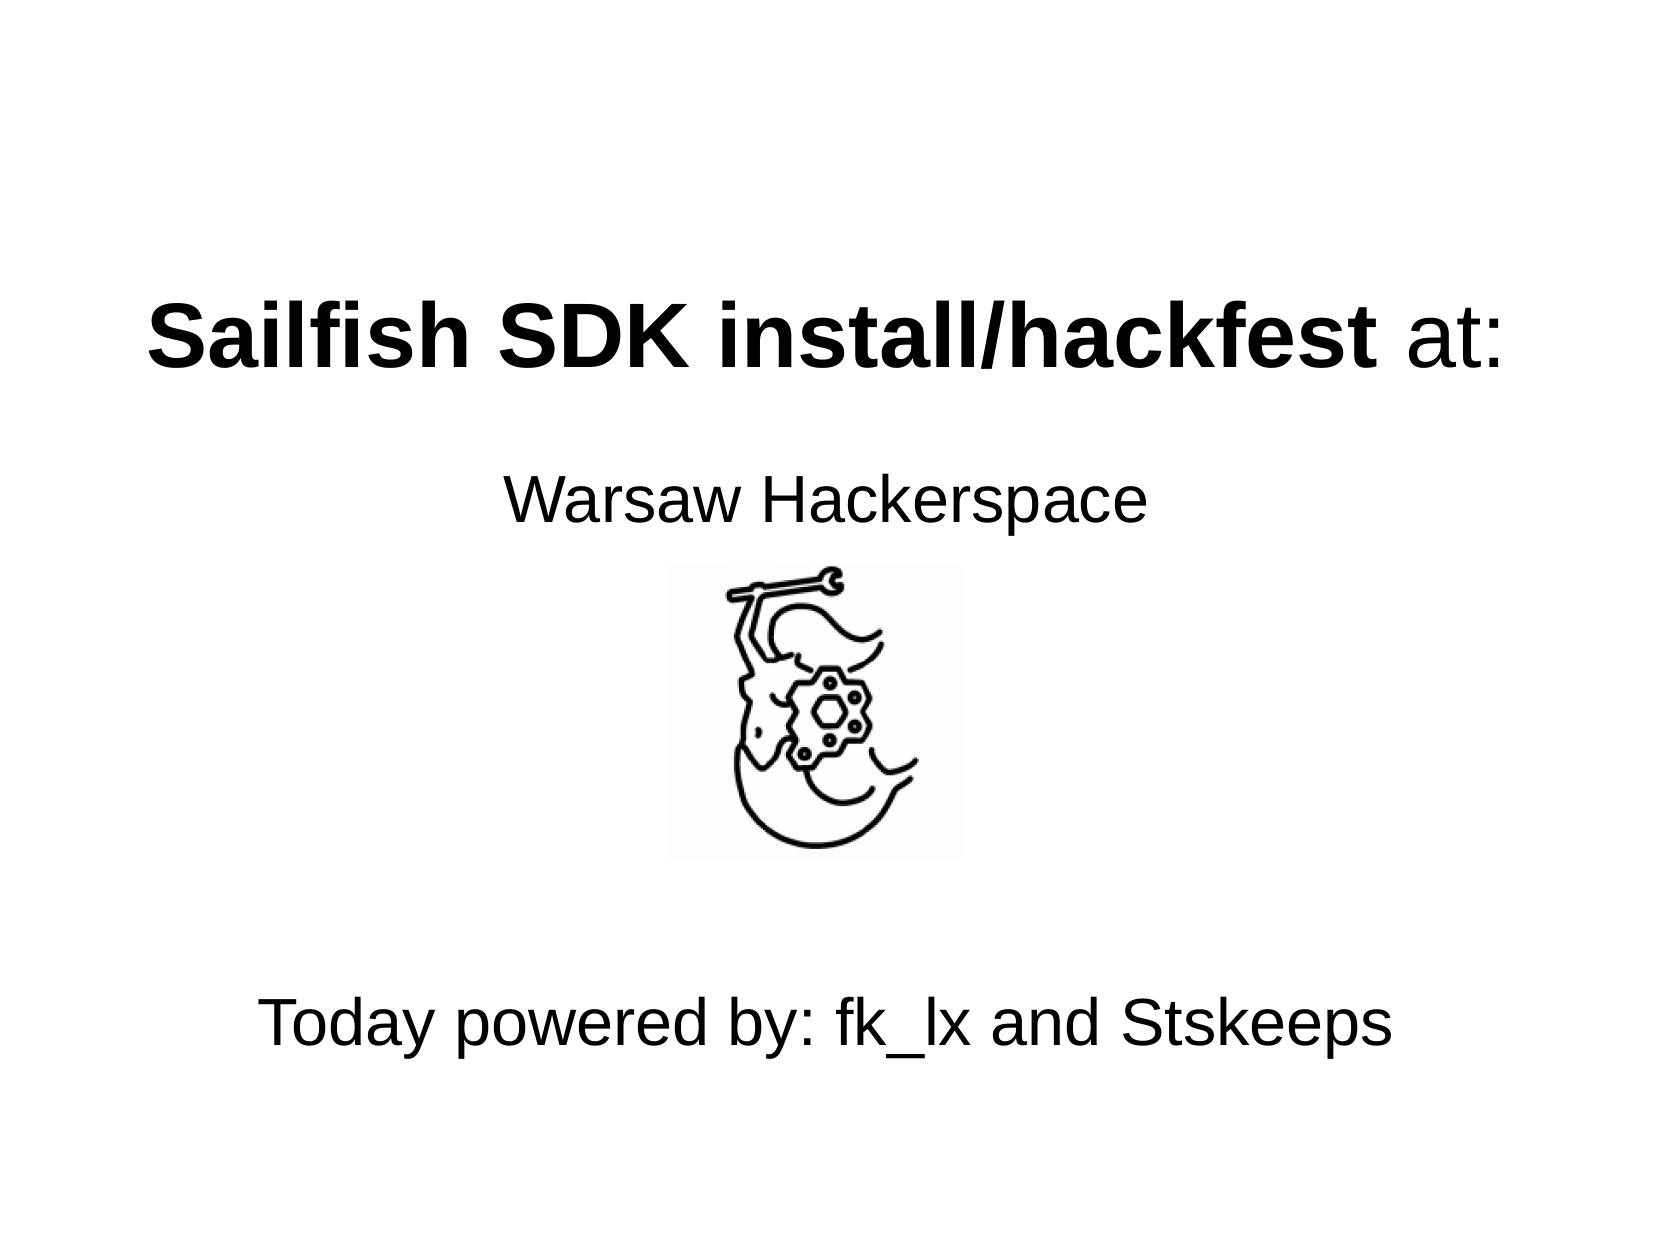

# Sailfish SDK install/hackfest at:
Warsaw Hackerspace
Today powered by: fk_lx and Stskeeps